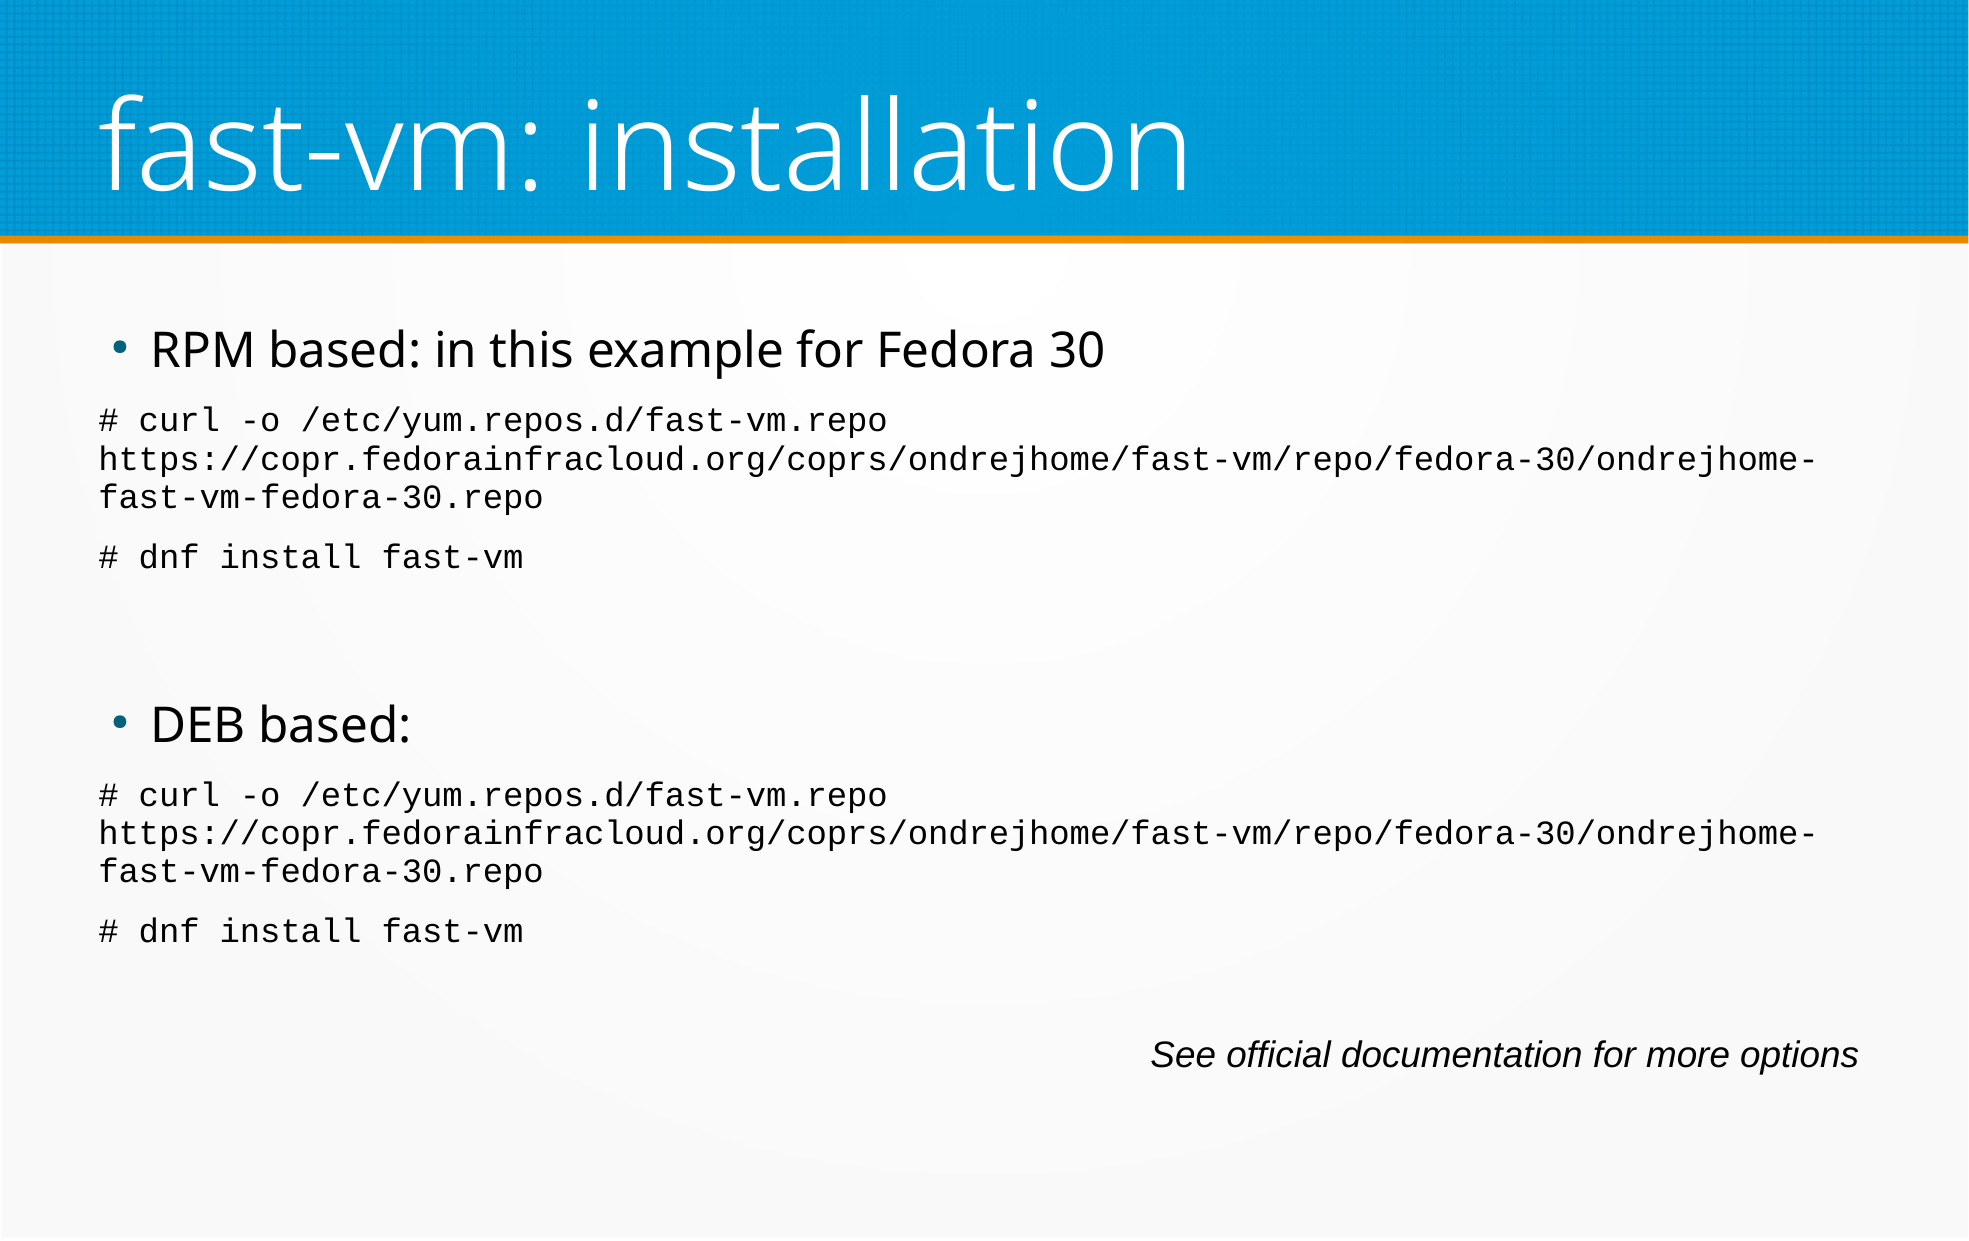

# fast-vm: installation
RPM based: in this example for Fedora 30
# curl -o /etc/yum.repos.d/fast-vm.repo https://copr.fedorainfracloud.org/coprs/ondrejhome/fast-vm/repo/fedora-30/ondrejhome-fast-vm-fedora-30.repo
# dnf install fast-vm
DEB based:
# curl -o /etc/yum.repos.d/fast-vm.repo https://copr.fedorainfracloud.org/coprs/ondrejhome/fast-vm/repo/fedora-30/ondrejhome-fast-vm-fedora-30.repo
# dnf install fast-vm
See official documentation for more options